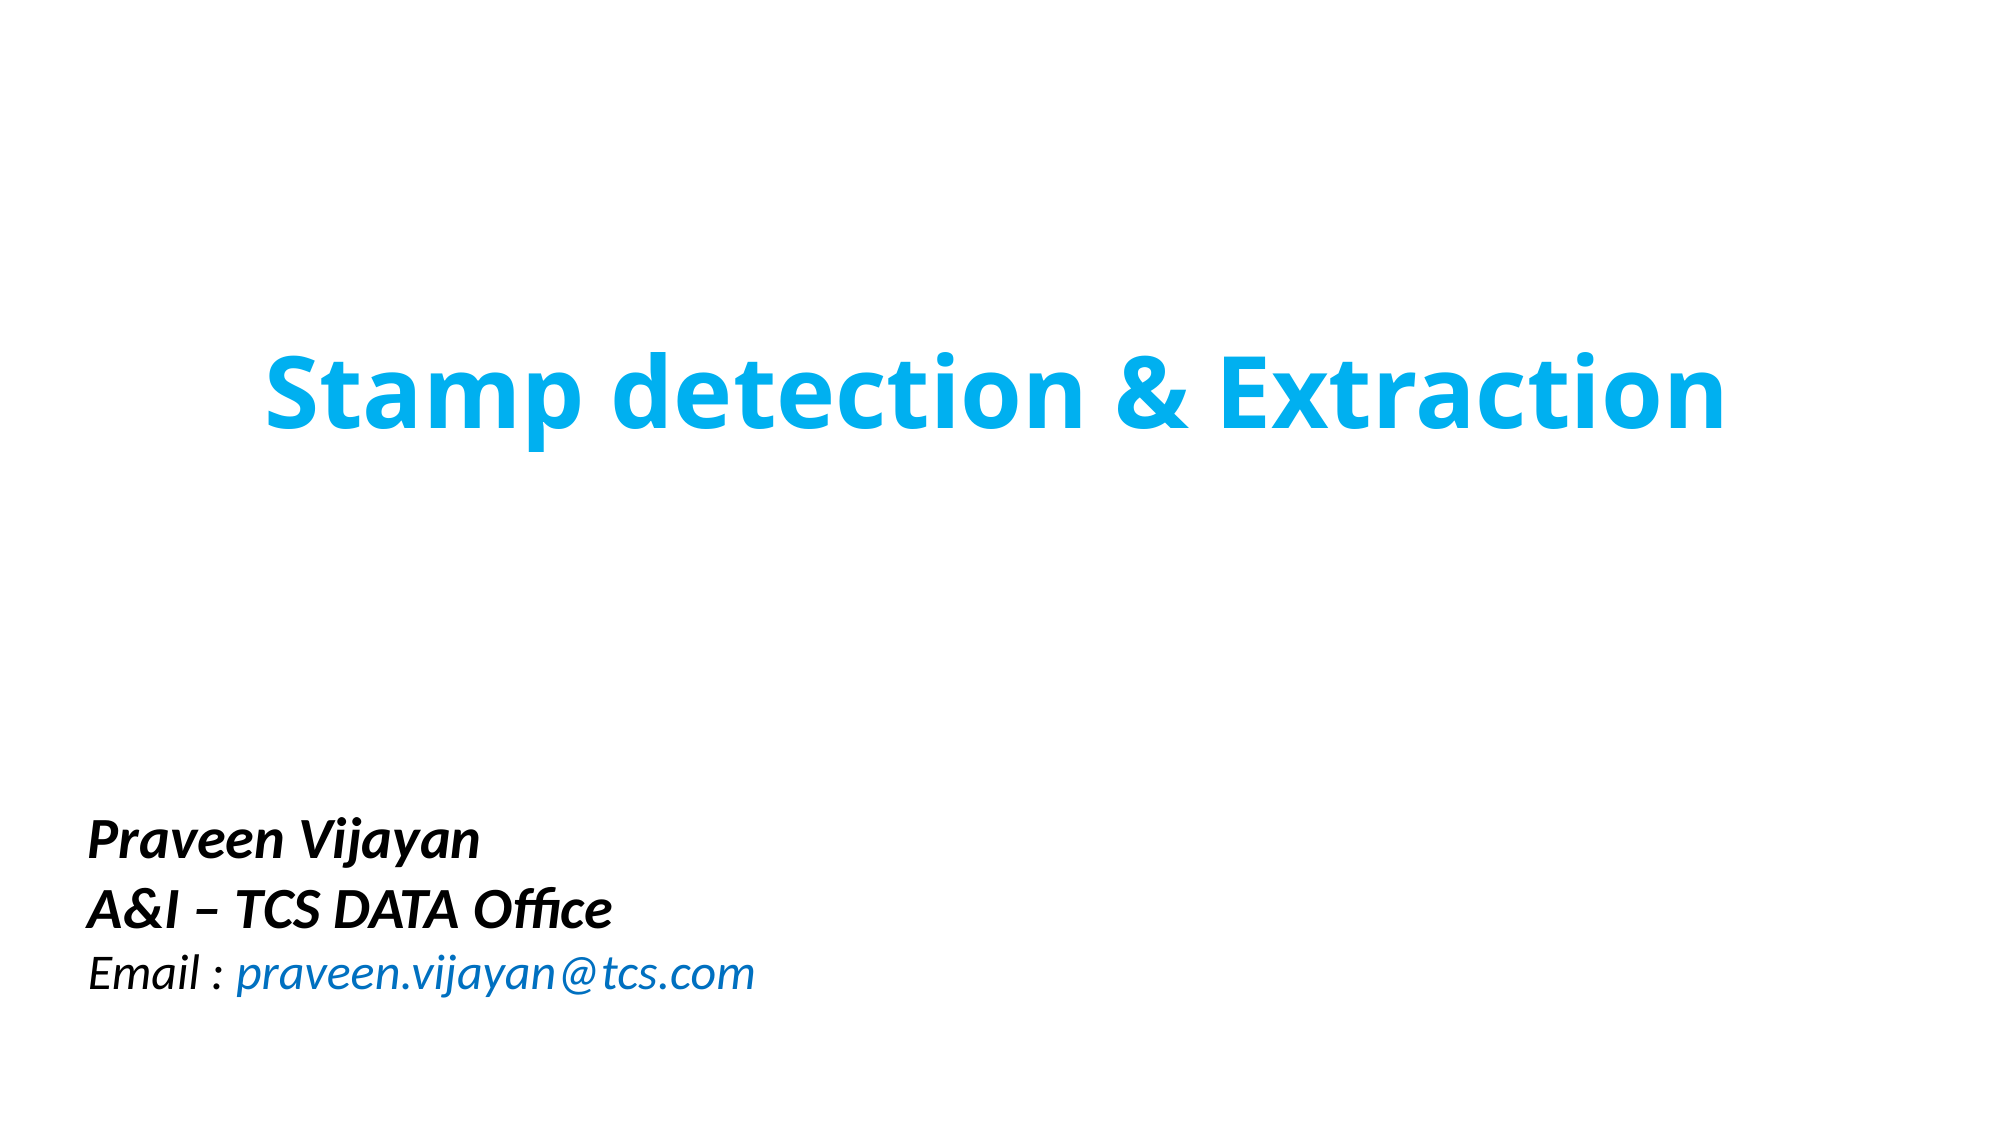

Stamp detection & Extraction
Praveen Vijayan
A&I – TCS DATA Office
Email : praveen.vijayan@tcs.com